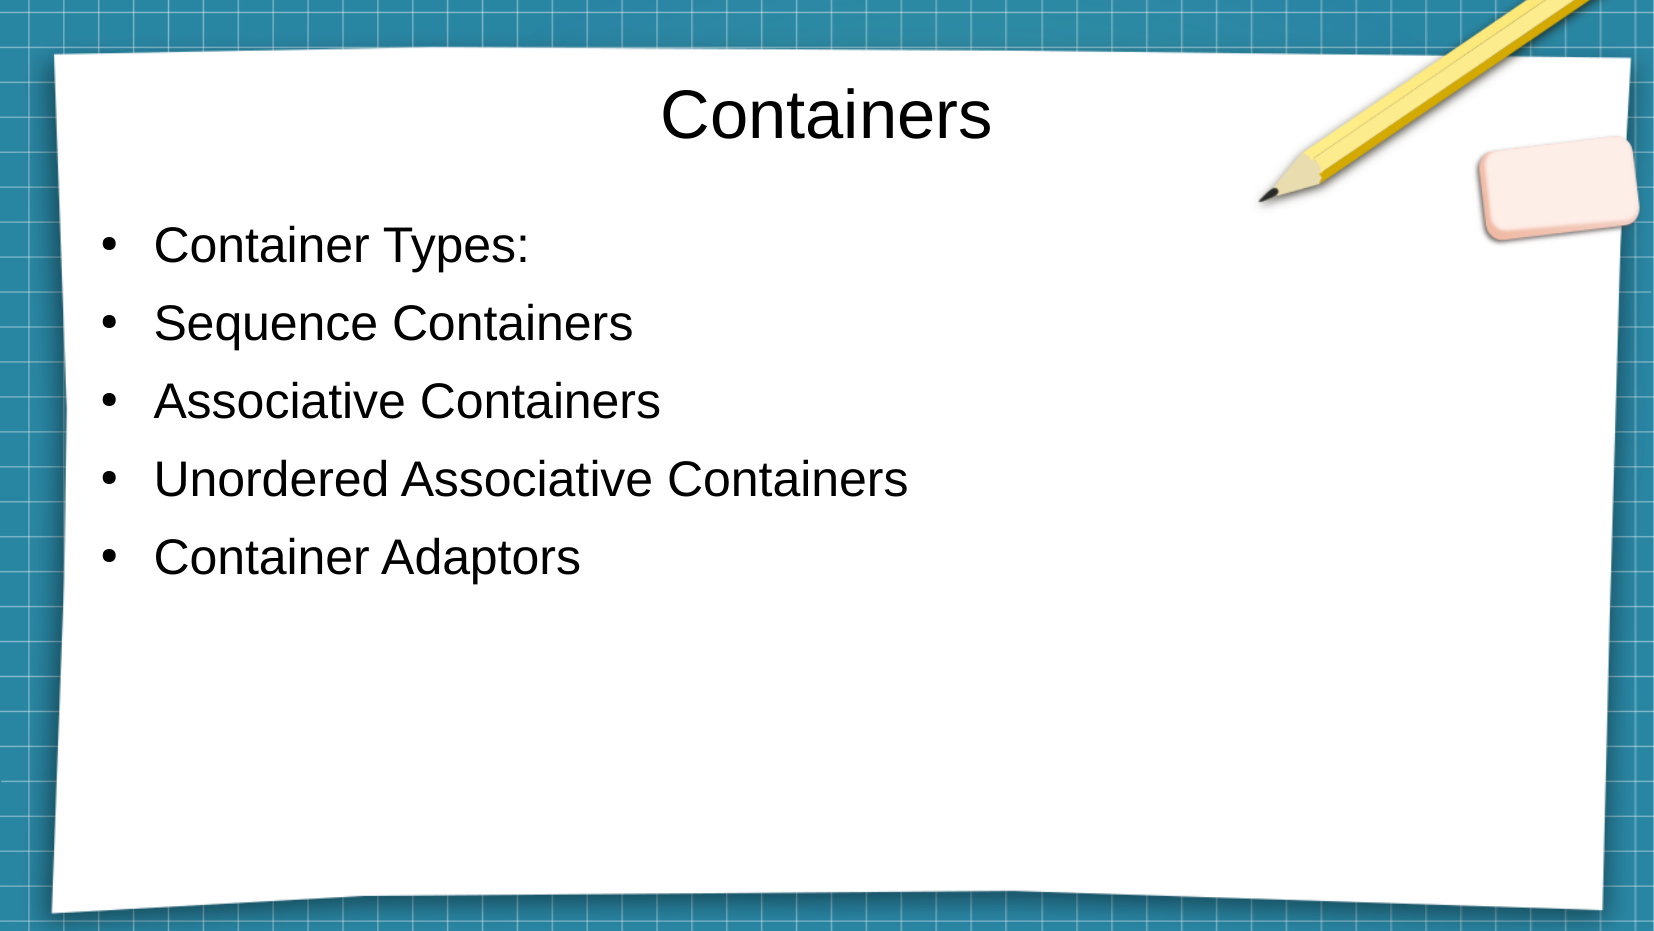

# Containers
Container Types:
Sequence Containers
Associative Containers
Unordered Associative Containers
Container Adaptors